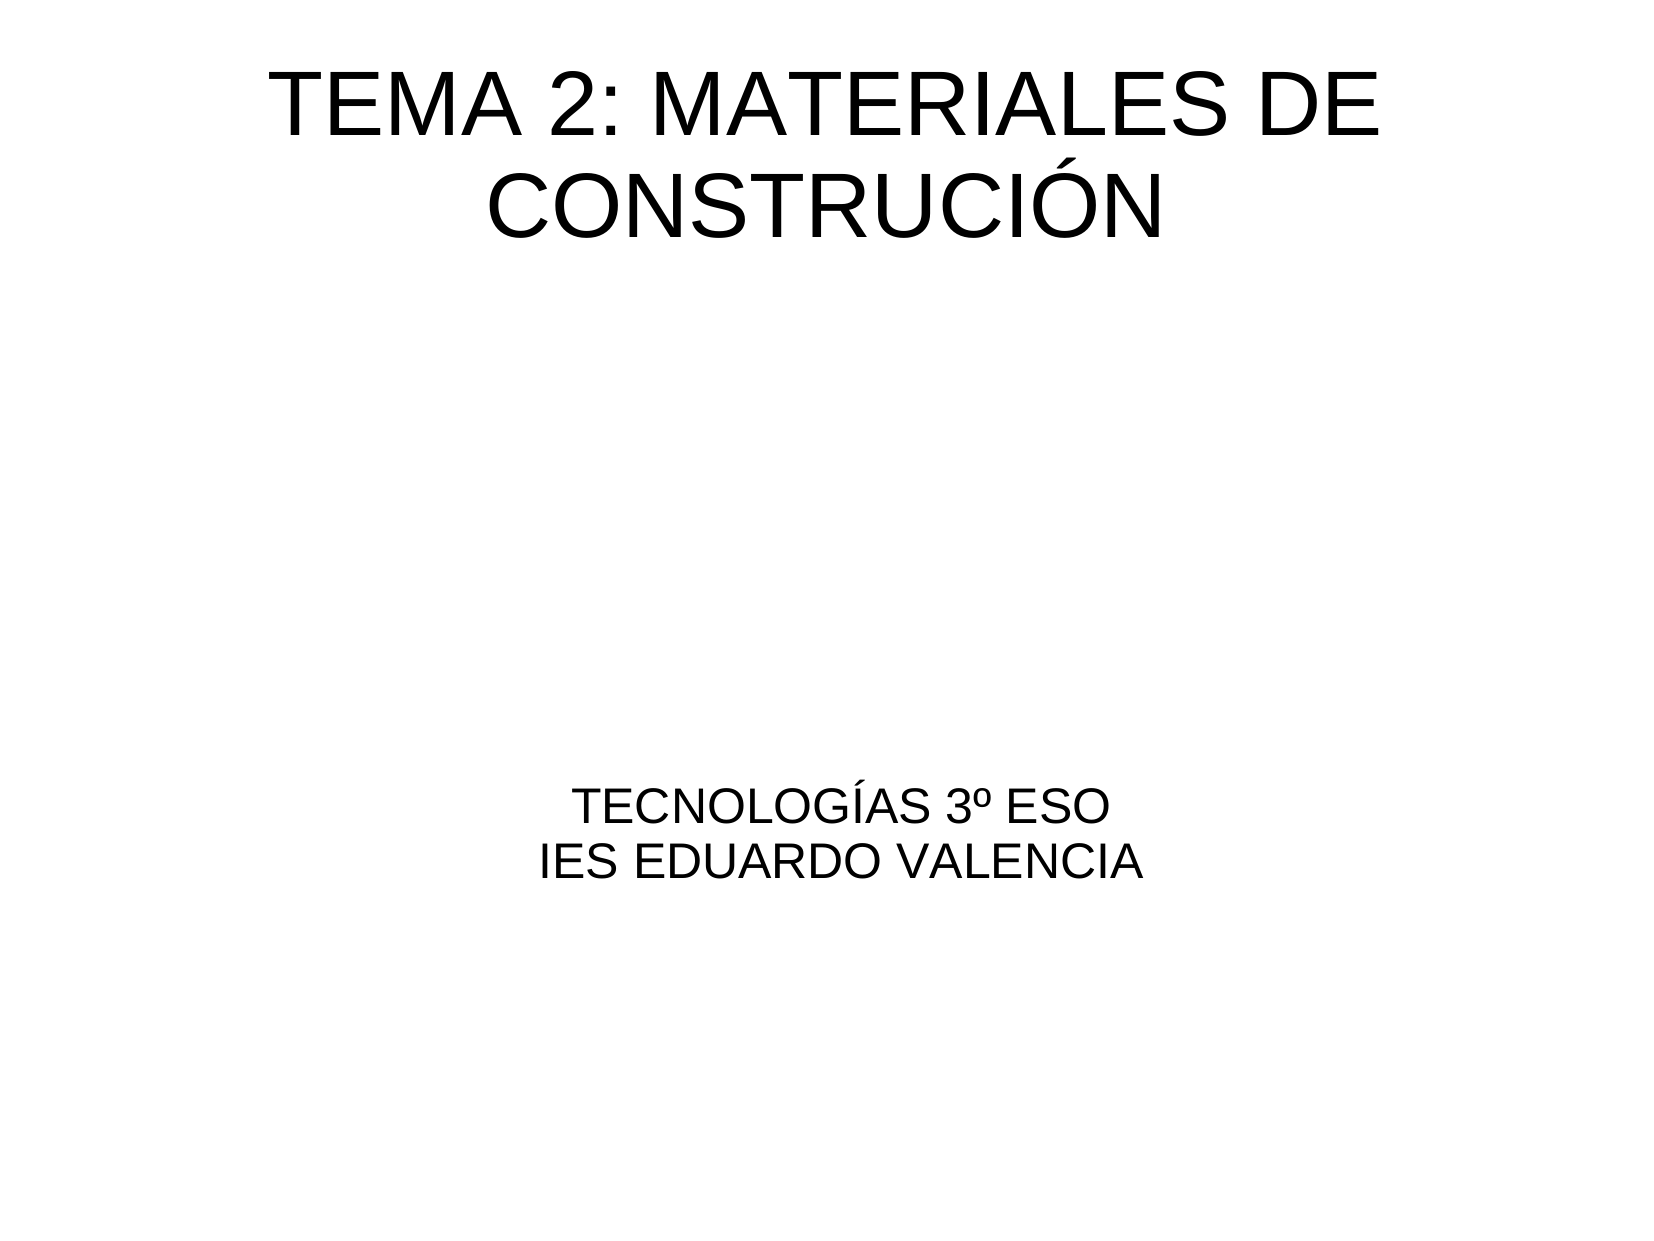

# TEMA 2: MATERIALES DE CONSTRUCIÓN
TECNOLOGÍAS 3º ESO
IES EDUARDO VALENCIA